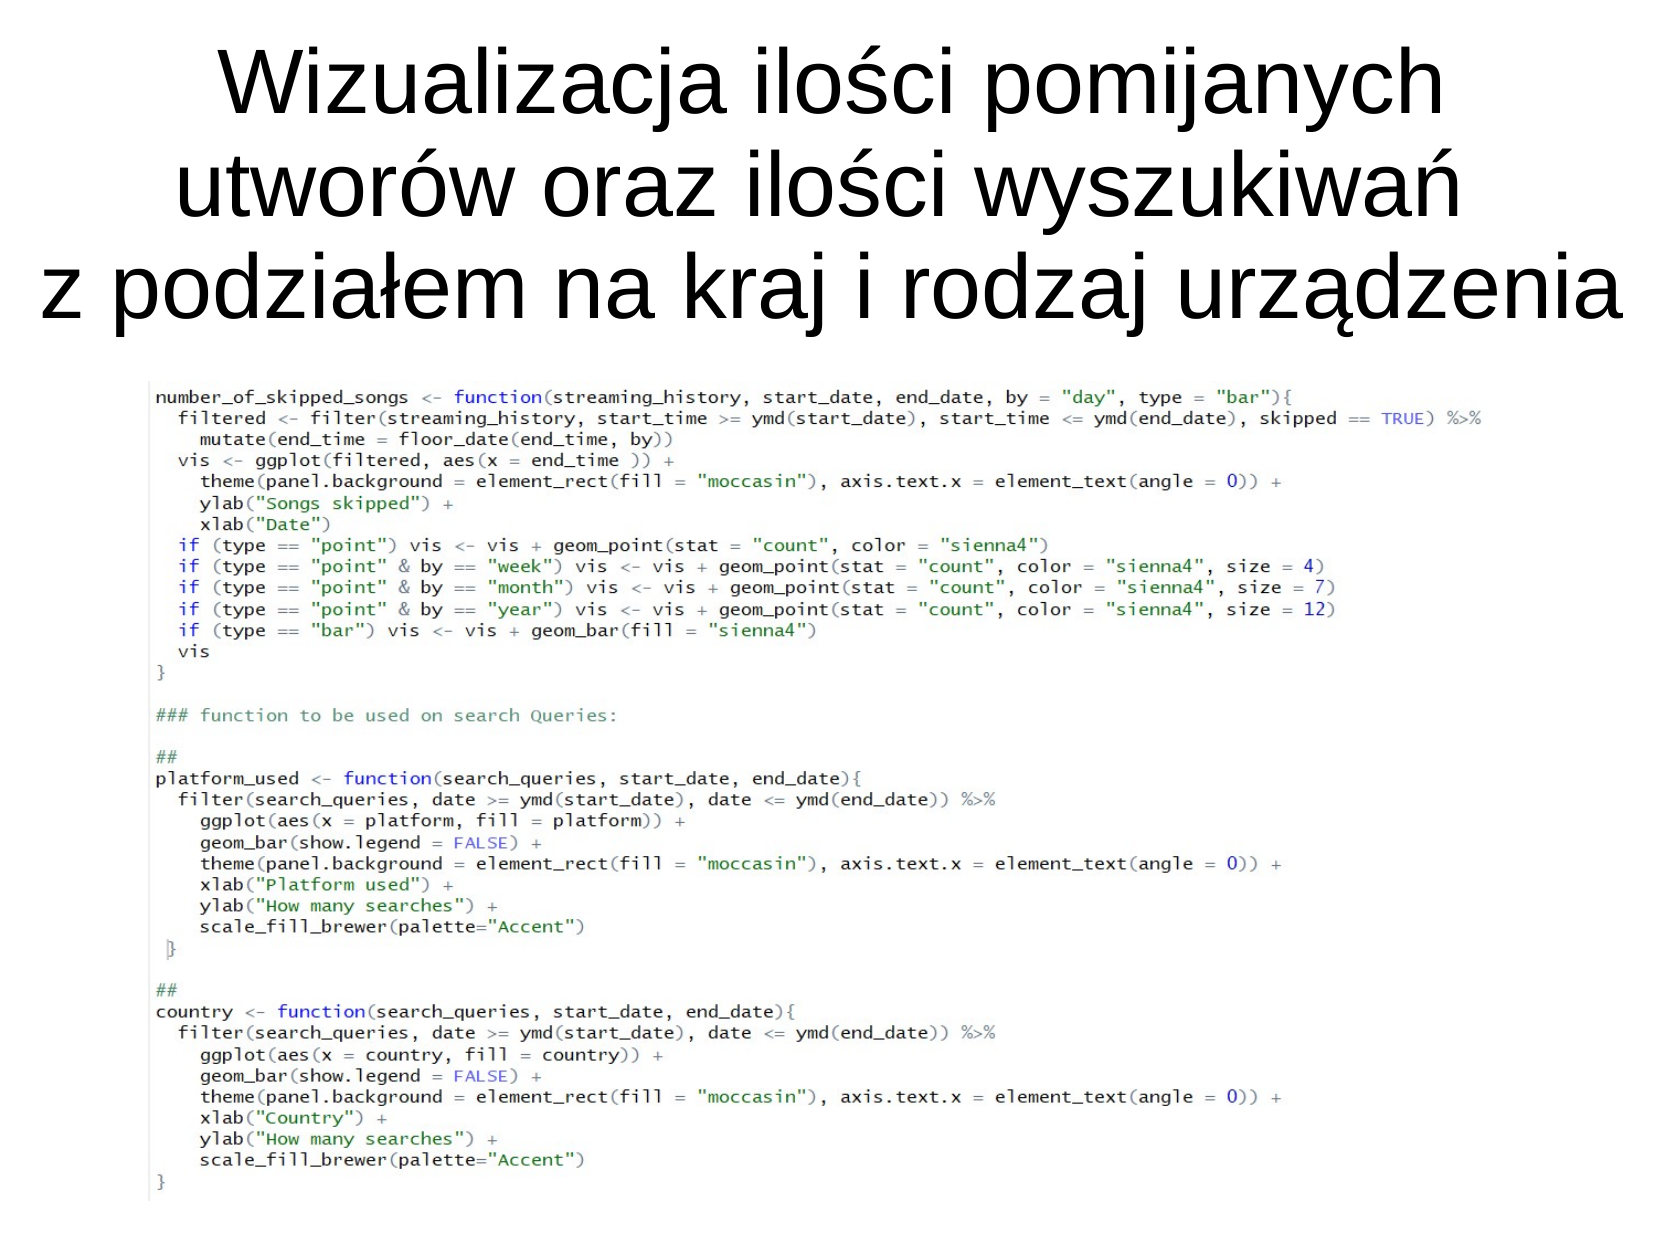

# Wizualizacja ilości pomijanych utworów oraz ilości wyszukiwań z podziałem na kraj i rodzaj urządzenia